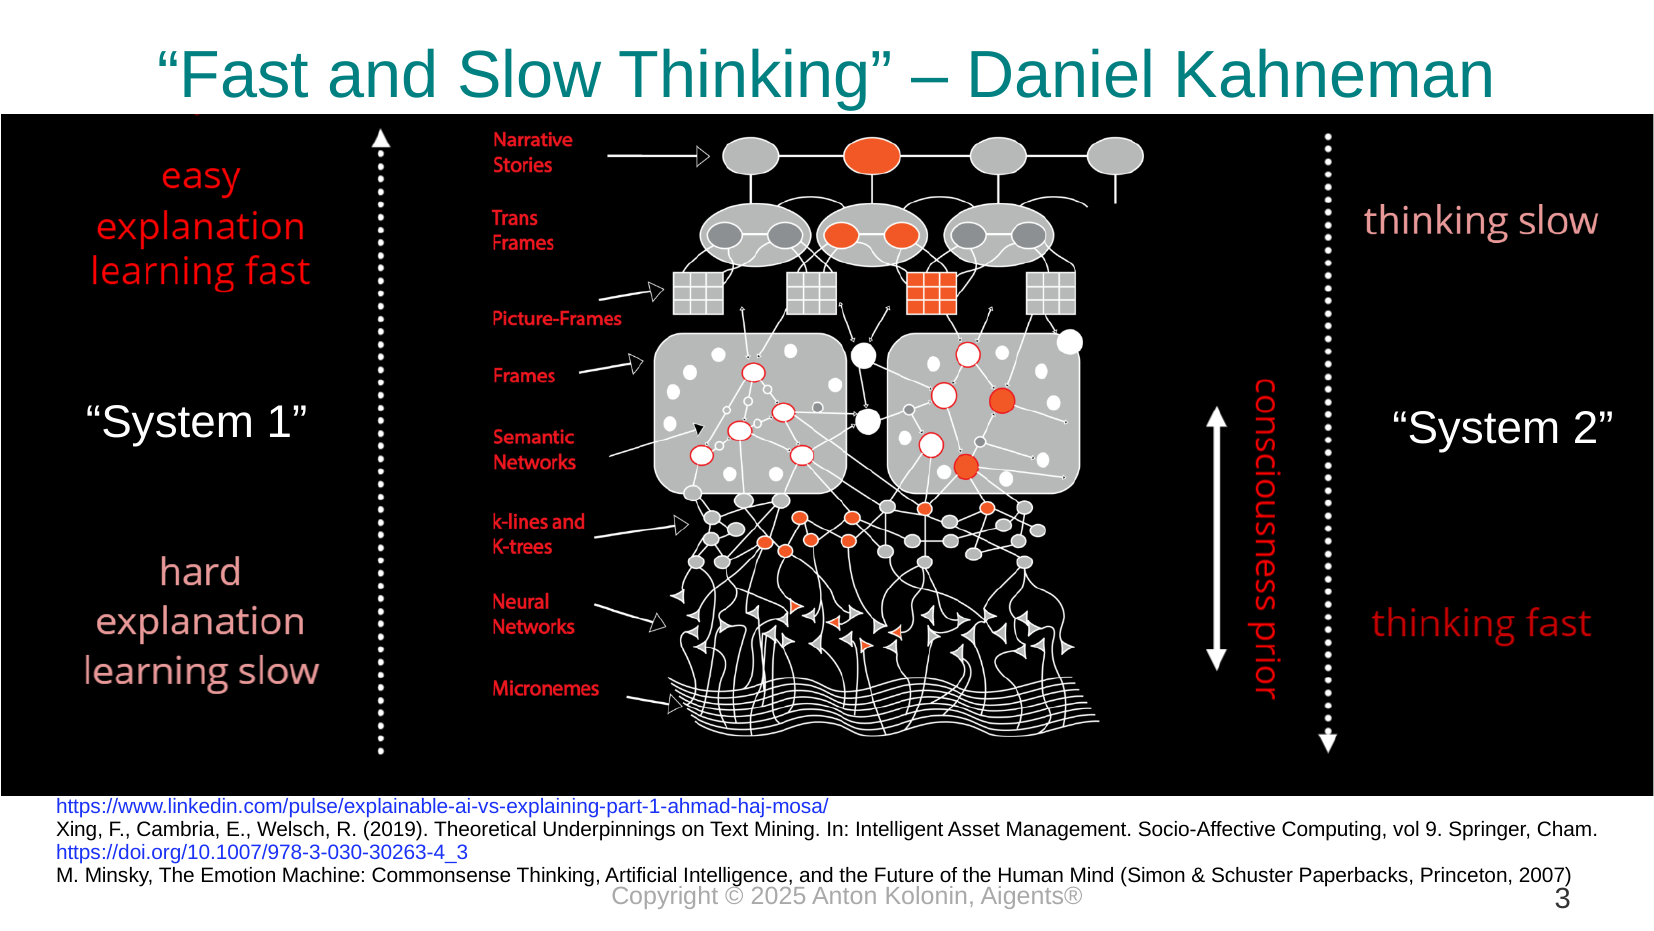

“Fast and Slow Thinking” – Daniel Kahneman
“System 1”
“System 2”
https://www.linkedin.com/pulse/explainable-ai-vs-explaining-part-1-ahmad-haj-mosa/
Xing, F., Cambria, E., Welsch, R. (2019). Theoretical Underpinnings on Text Mining. In: Intelligent Asset Management. Socio-Affective Computing, vol 9. Springer, Cham.
https://doi.org/10.1007/978-3-030-30263-4_3
M. Minsky, The Emotion Machine: Commonsense Thinking, Artificial Intelligence, and the Future of the Human Mind (Simon & Schuster Paperbacks, Princeton, 2007)
Copyright © 2025 Anton Kolonin, Aigents®
3